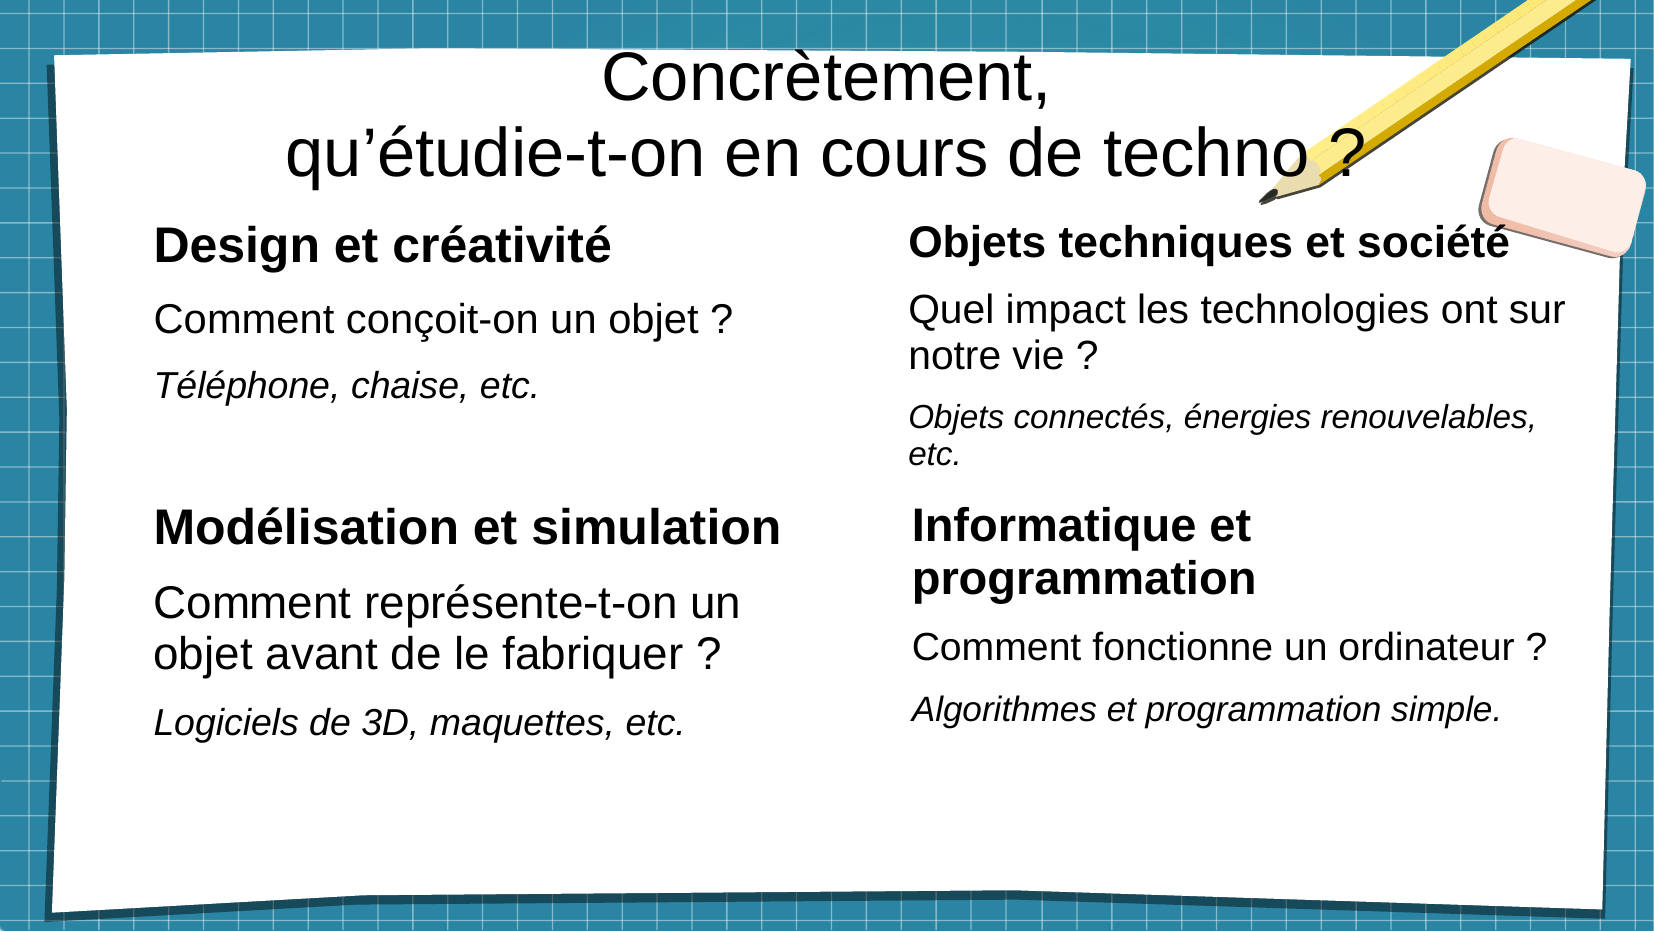

# Concrètement, qu’étudie-t-on en cours de techno ?
Design et créativité
Comment conçoit-on un objet ?
Téléphone, chaise, etc.
Objets techniques et société
Quel impact les technologies ont sur notre vie ?
Objets connectés, énergies renouvelables, etc.
Modélisation et simulation
Comment représente-t-on un objet avant de le fabriquer ?
Logiciels de 3D, maquettes, etc.
Informatique et programmation
Comment fonctionne un ordinateur ?
Algorithmes et programmation simple.